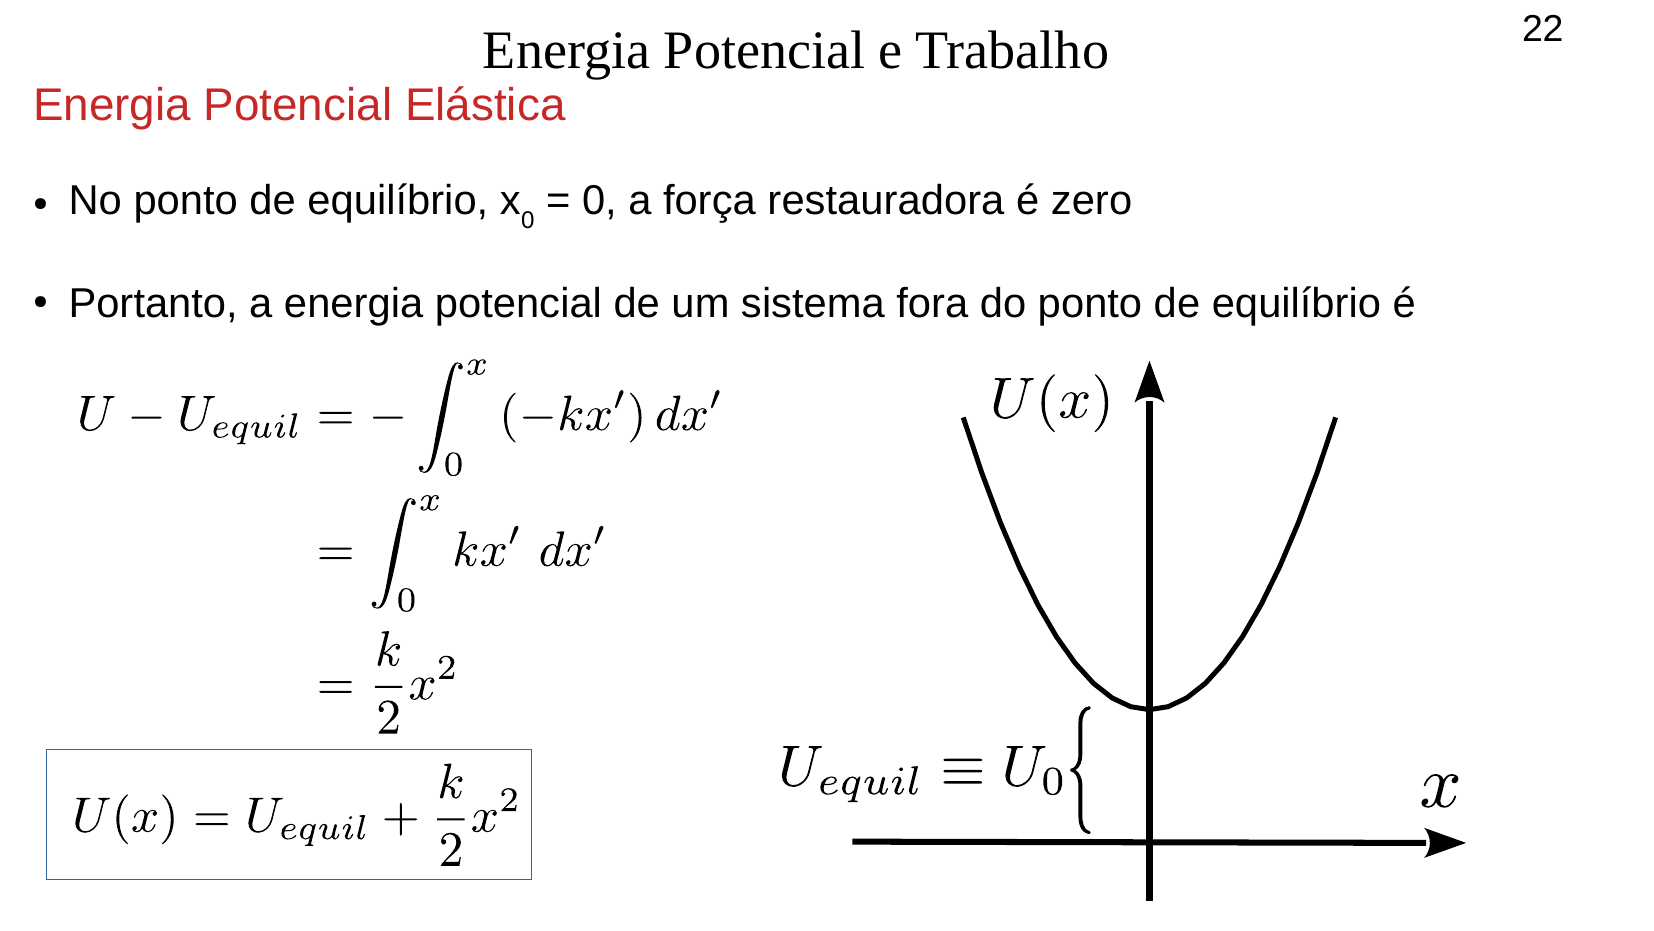

Energia Potencial e Trabalho
Energia Potencial Elástica
No ponto de equilíbrio, x0 = 0, a força restauradora é zero
Portanto, a energia potencial de um sistema fora do ponto de equilíbrio é